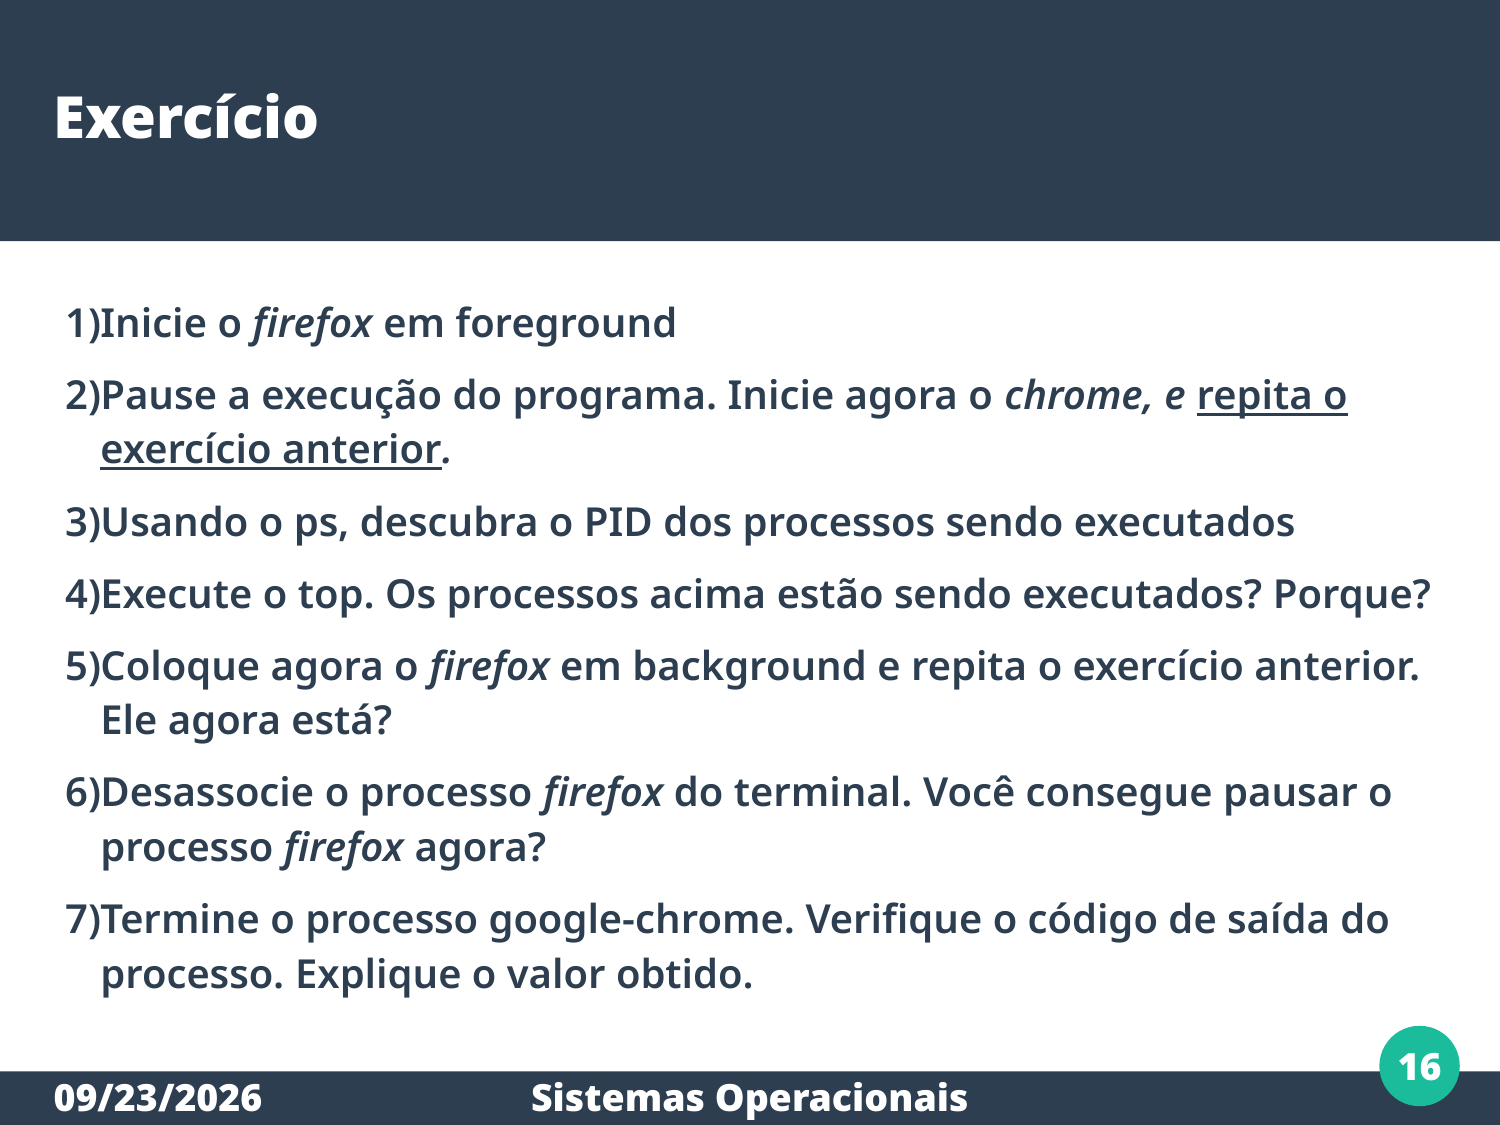

# Exercício
Inicie o firefox em foreground
Pause a execução do programa. Inicie agora o chrome, e repita o exercício anterior.
Usando o ps, descubra o PID dos processos sendo executados
Execute o top. Os processos acima estão sendo executados? Porque?
Coloque agora o firefox em background e repita o exercício anterior. Ele agora está?
Desassocie o processo firefox do terminal. Você consegue pausar o processo firefox agora?
Termine o processo google-chrome. Verifique o código de saída do processo. Explique o valor obtido.
16
Sistemas Operacionais